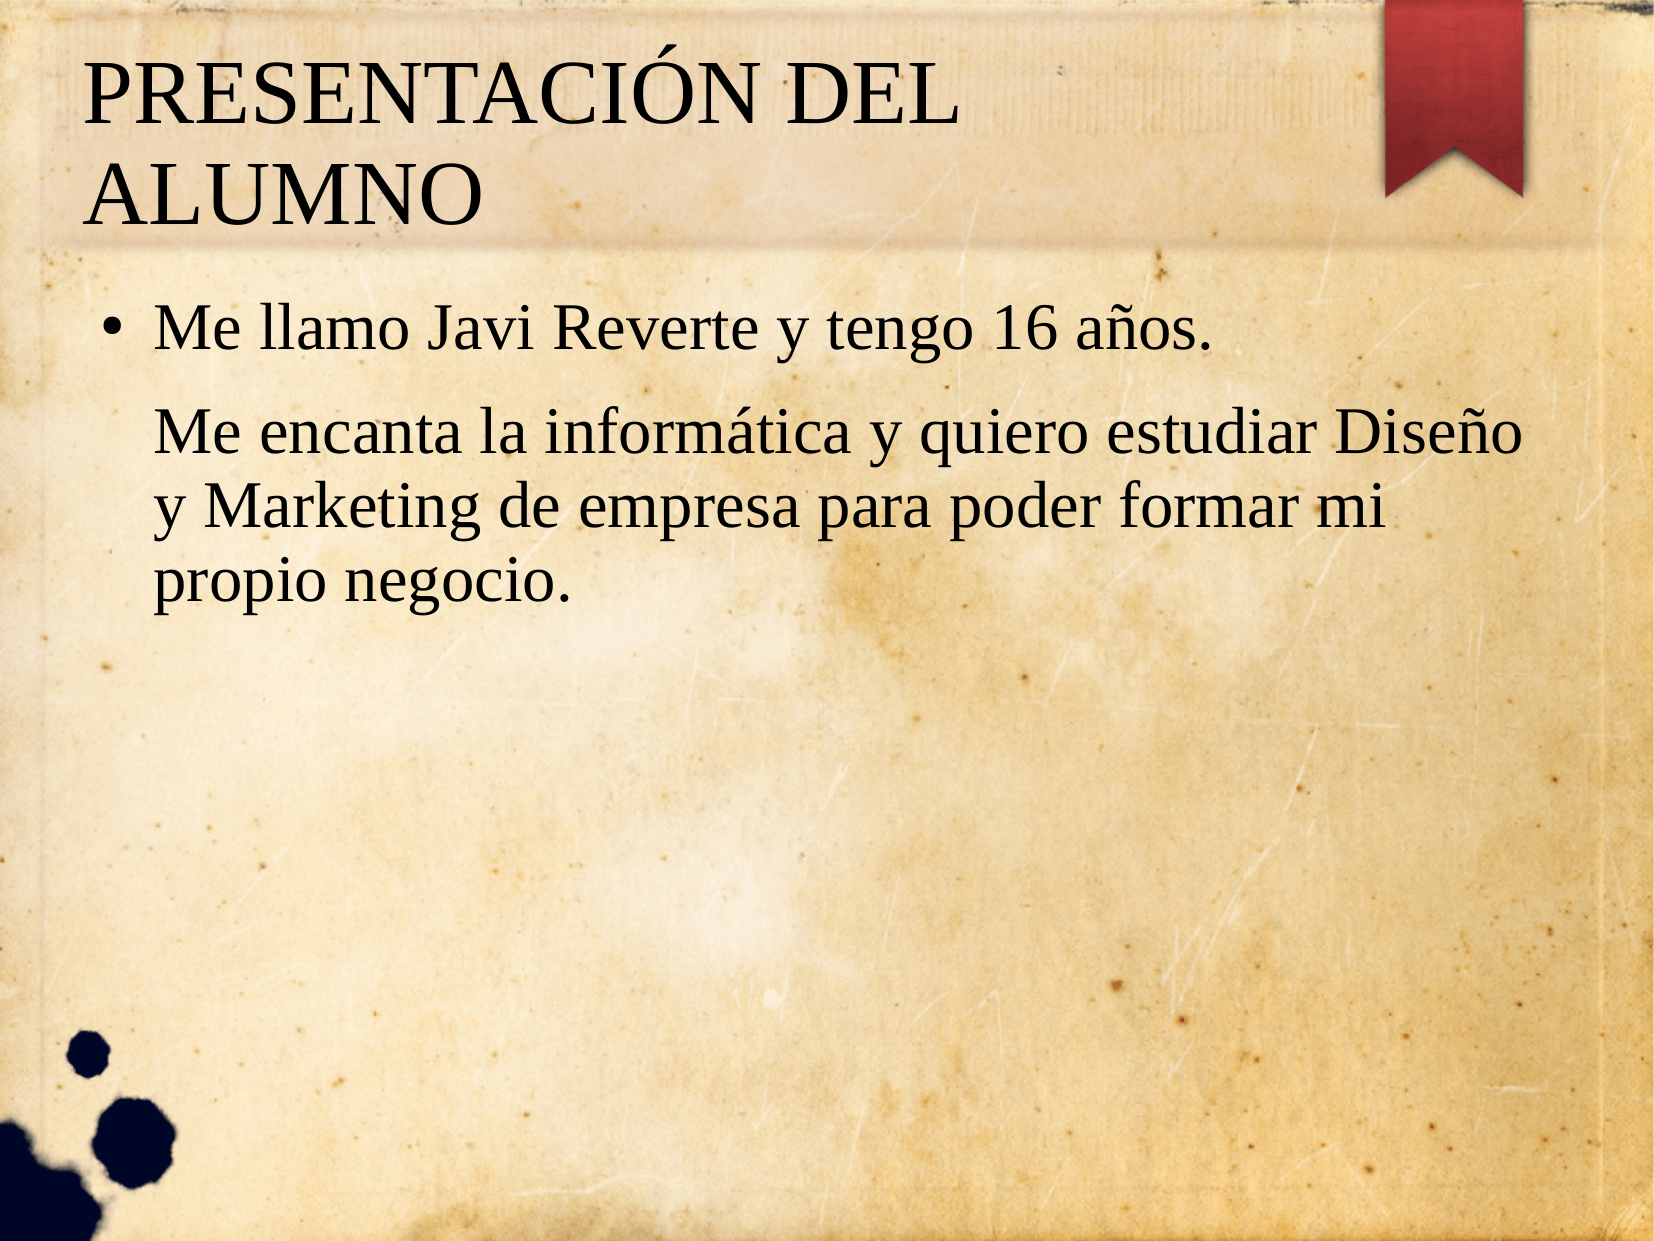

# PRESENTACIÓN DEL ALUMNO
Me llamo Javi Reverte y tengo 16 años.
Me encanta la informática y quiero estudiar Diseño y Marketing de empresa para poder formar mi propio negocio.